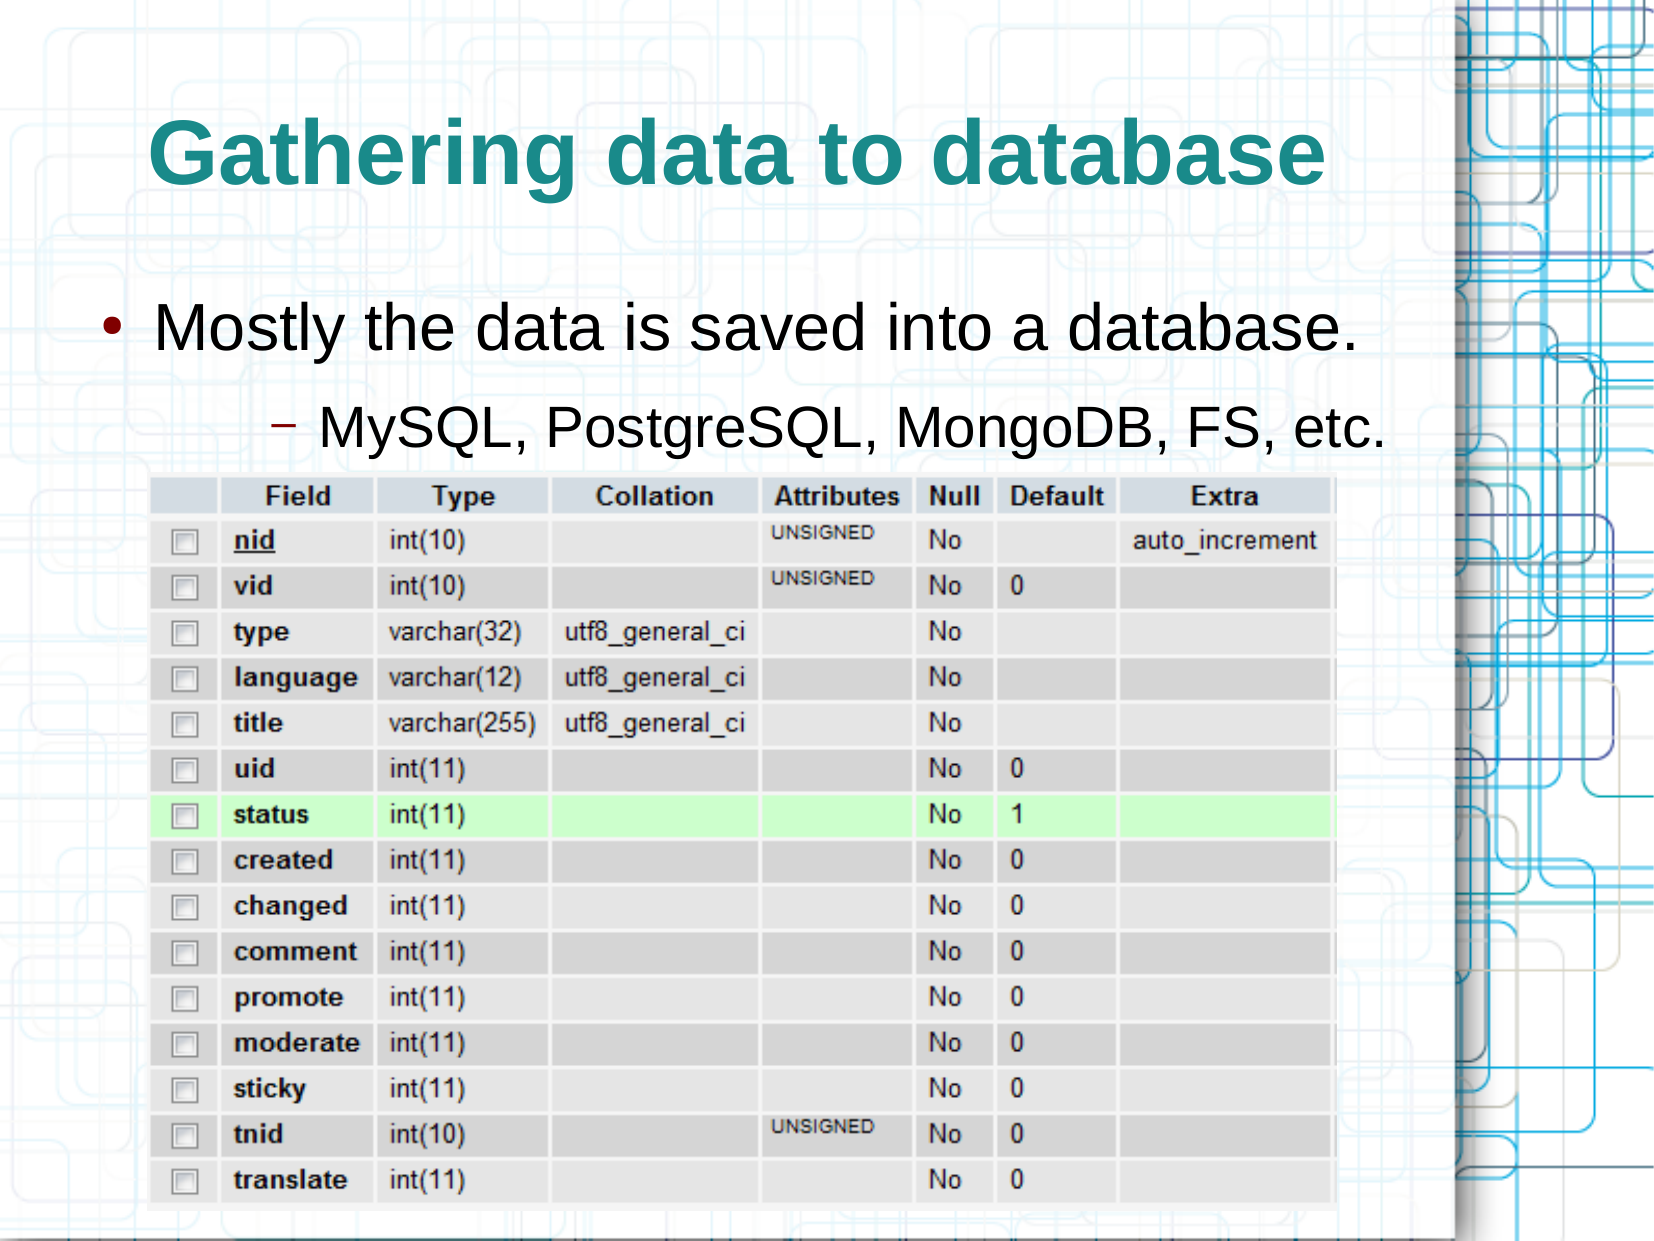

# Gathering data to database
Mostly the data is saved into a database.
MySQL, PostgreSQL, MongoDB, FS, etc.